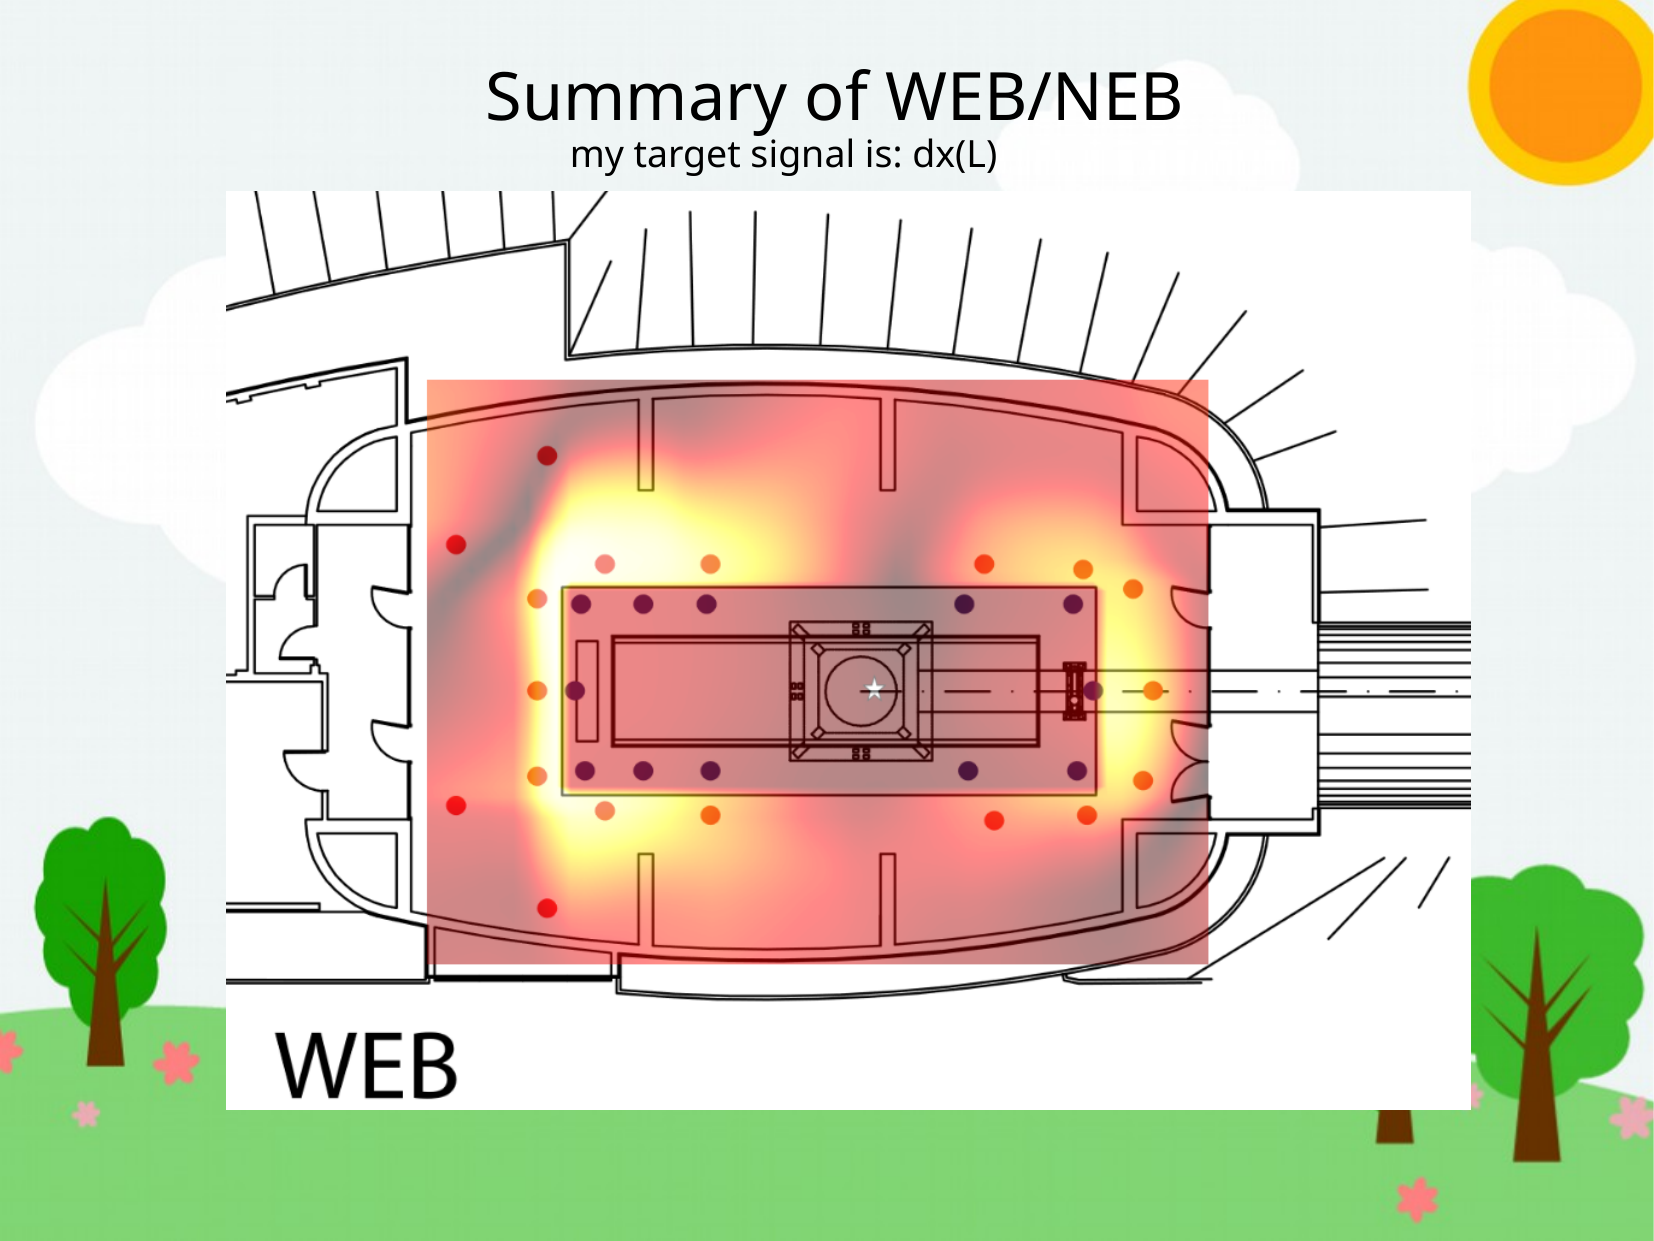

Summary of WEB/NEB
my target signal is: dx(L)